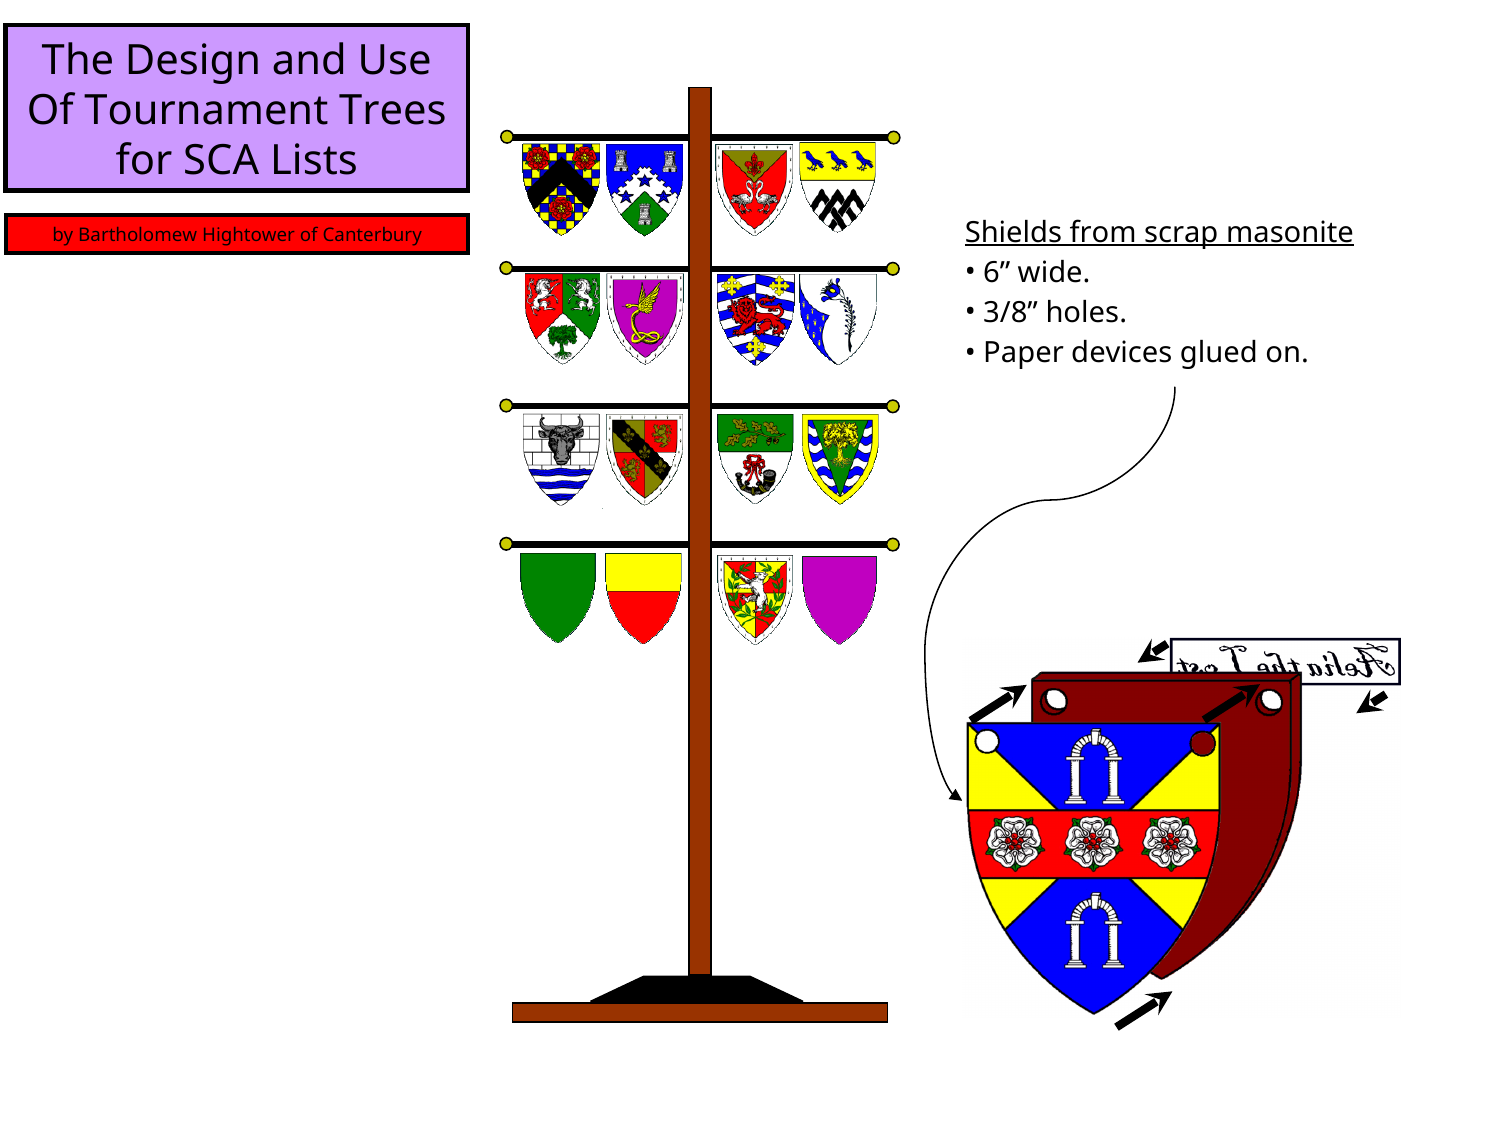

The Design and Use
Of Tournament Trees for SCA Lists
Shields from scrap masonite
 6” wide.
 3/8” holes.
 Paper devices glued on.
by Bartholomew Hightower of Canterbury